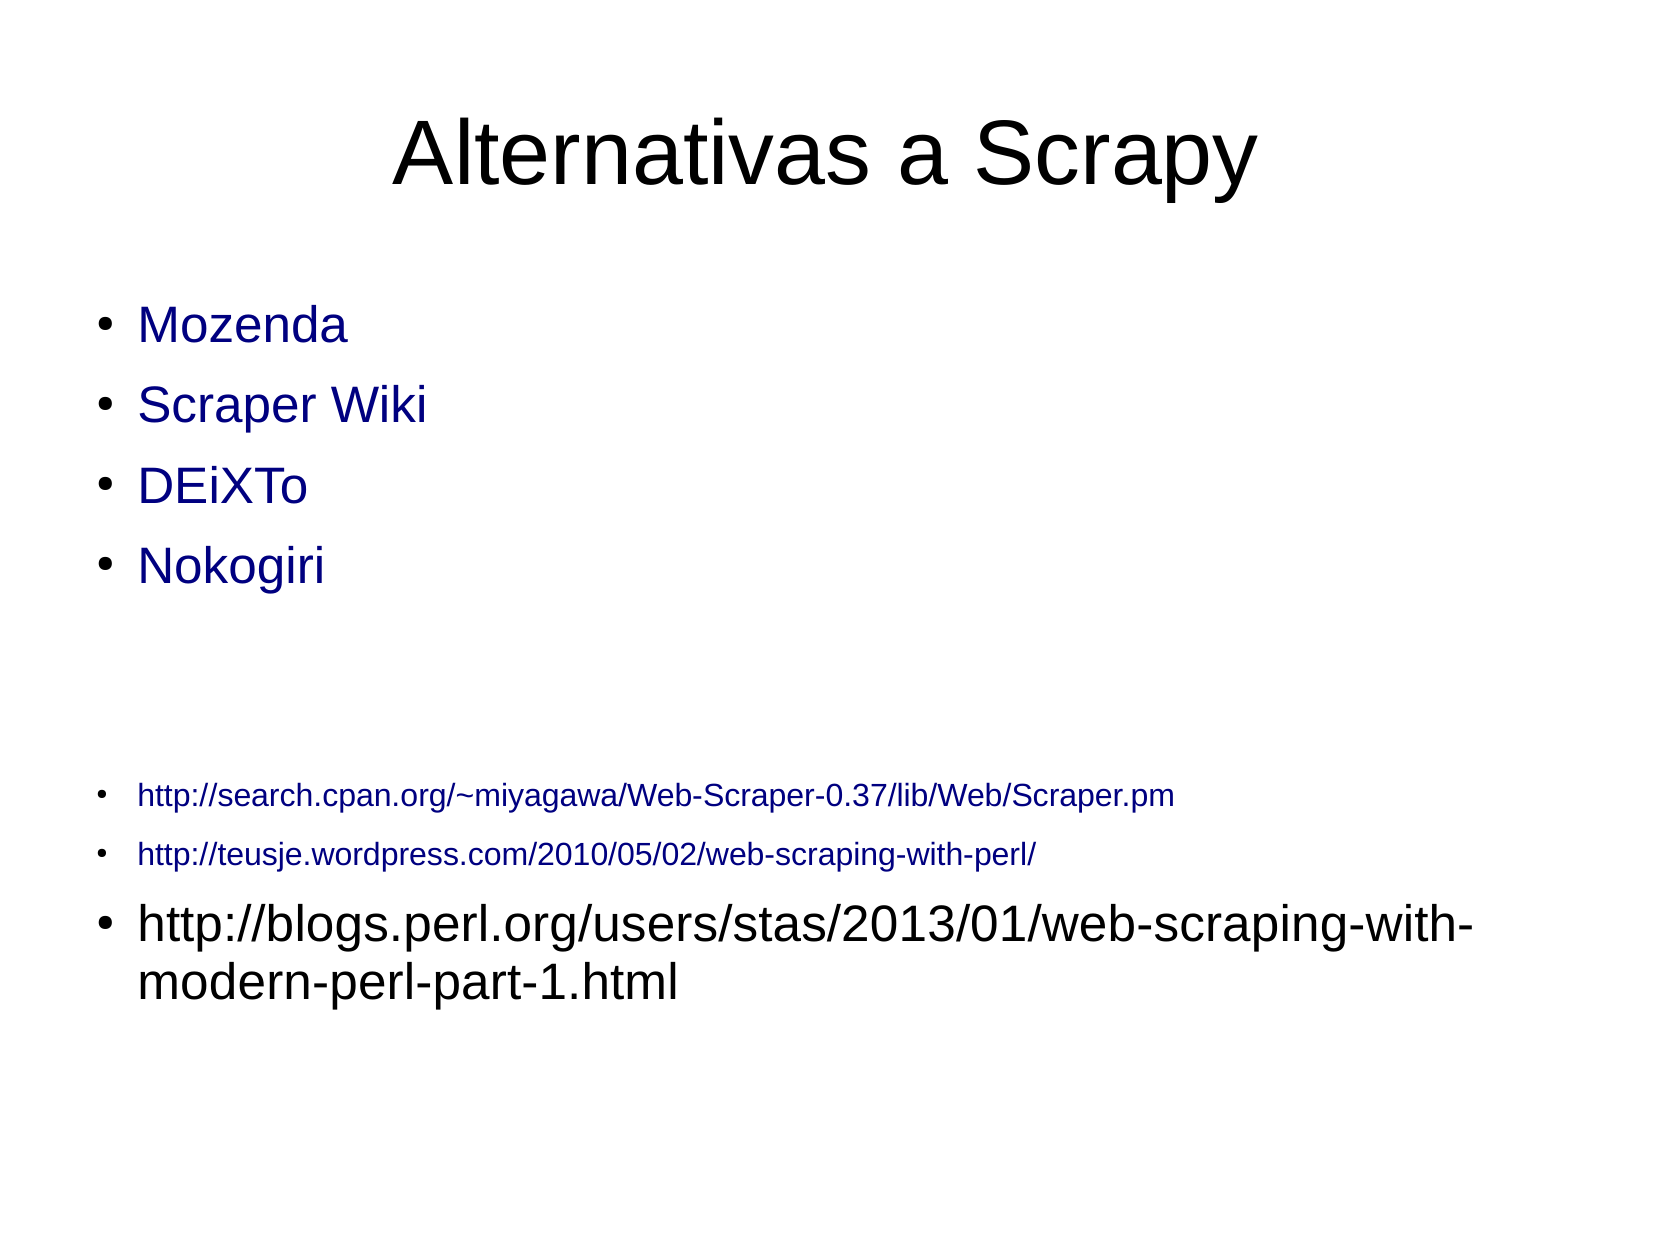

# Alternativas a Scrapy
Mozenda
Scraper Wiki
DEiXTo
Nokogiri
http://search.cpan.org/~miyagawa/Web-Scraper-0.37/lib/Web/Scraper.pm
http://teusje.wordpress.com/2010/05/02/web-scraping-with-perl/
http://blogs.perl.org/users/stas/2013/01/web-scraping-with-modern-perl-part-1.html